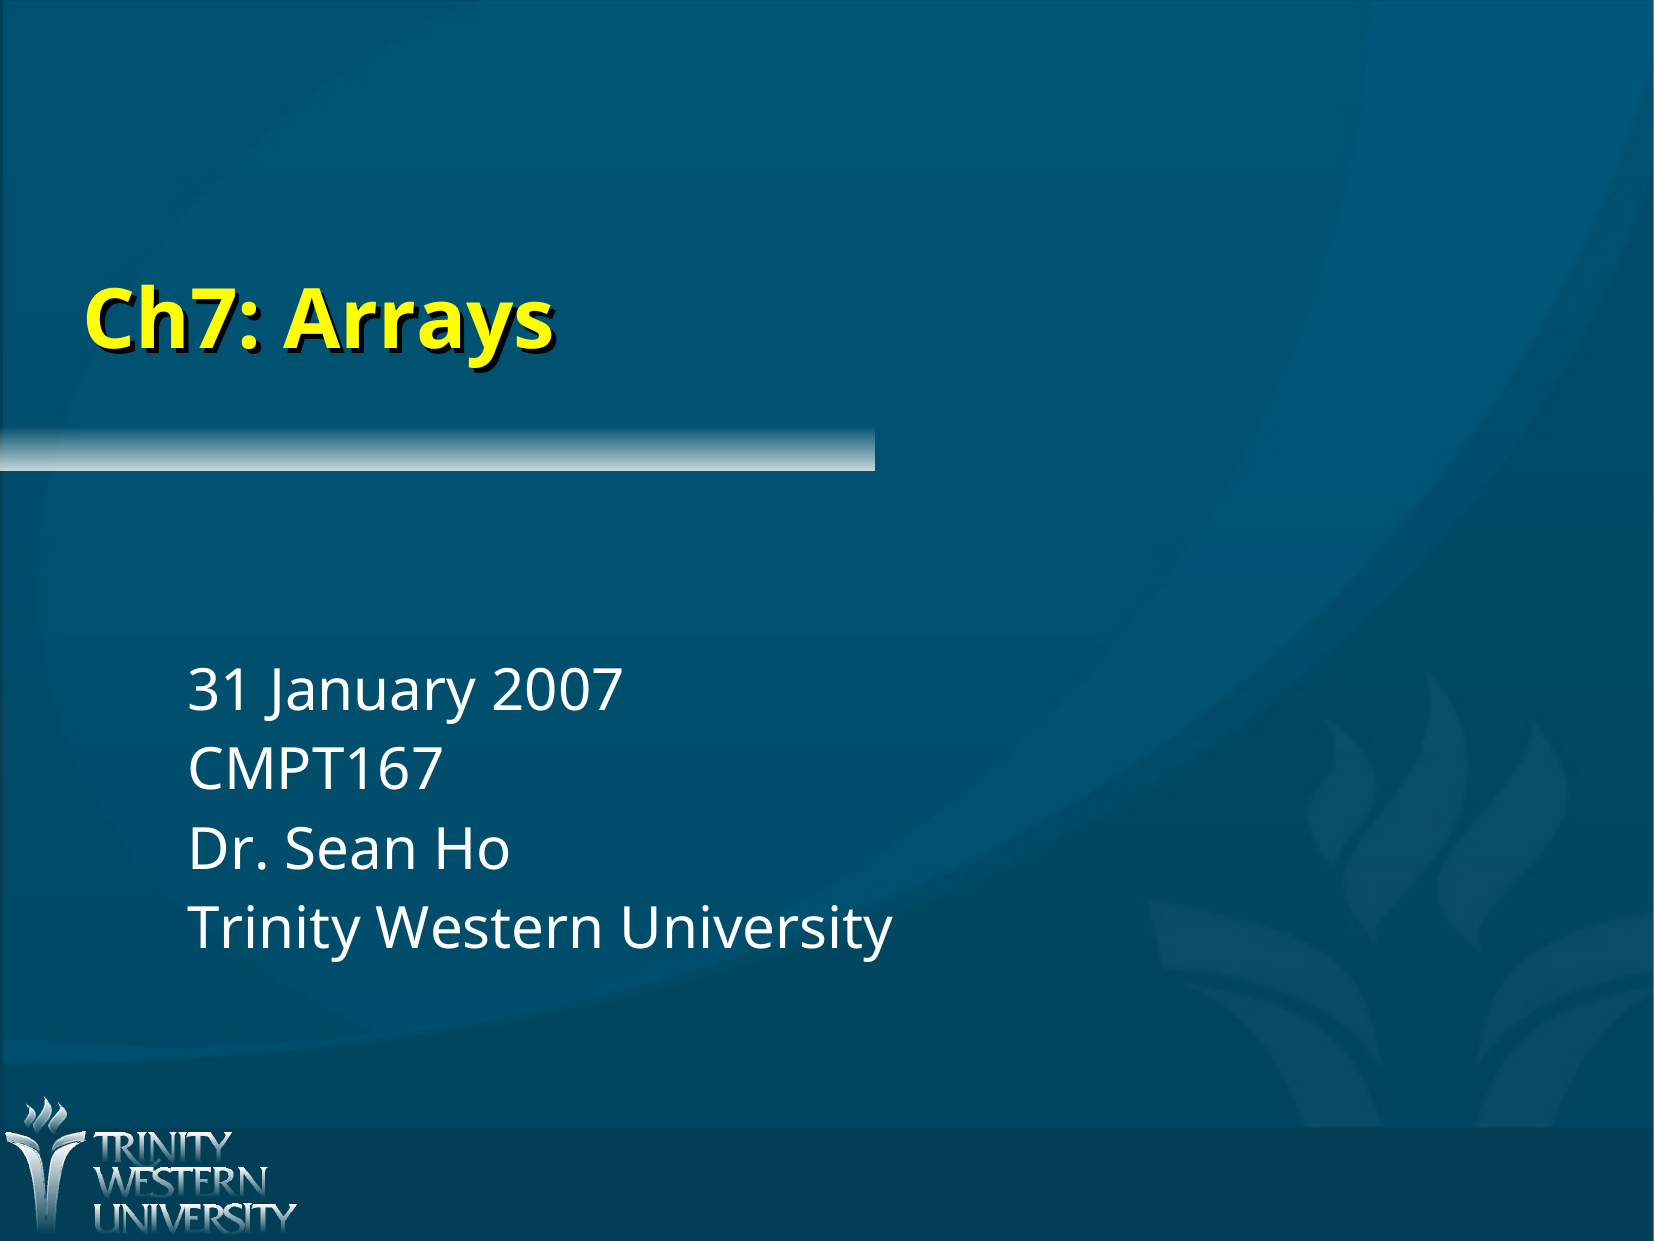

# Ch7: Arrays
31 January 2007
CMPT167
Dr. Sean Ho
Trinity Western University